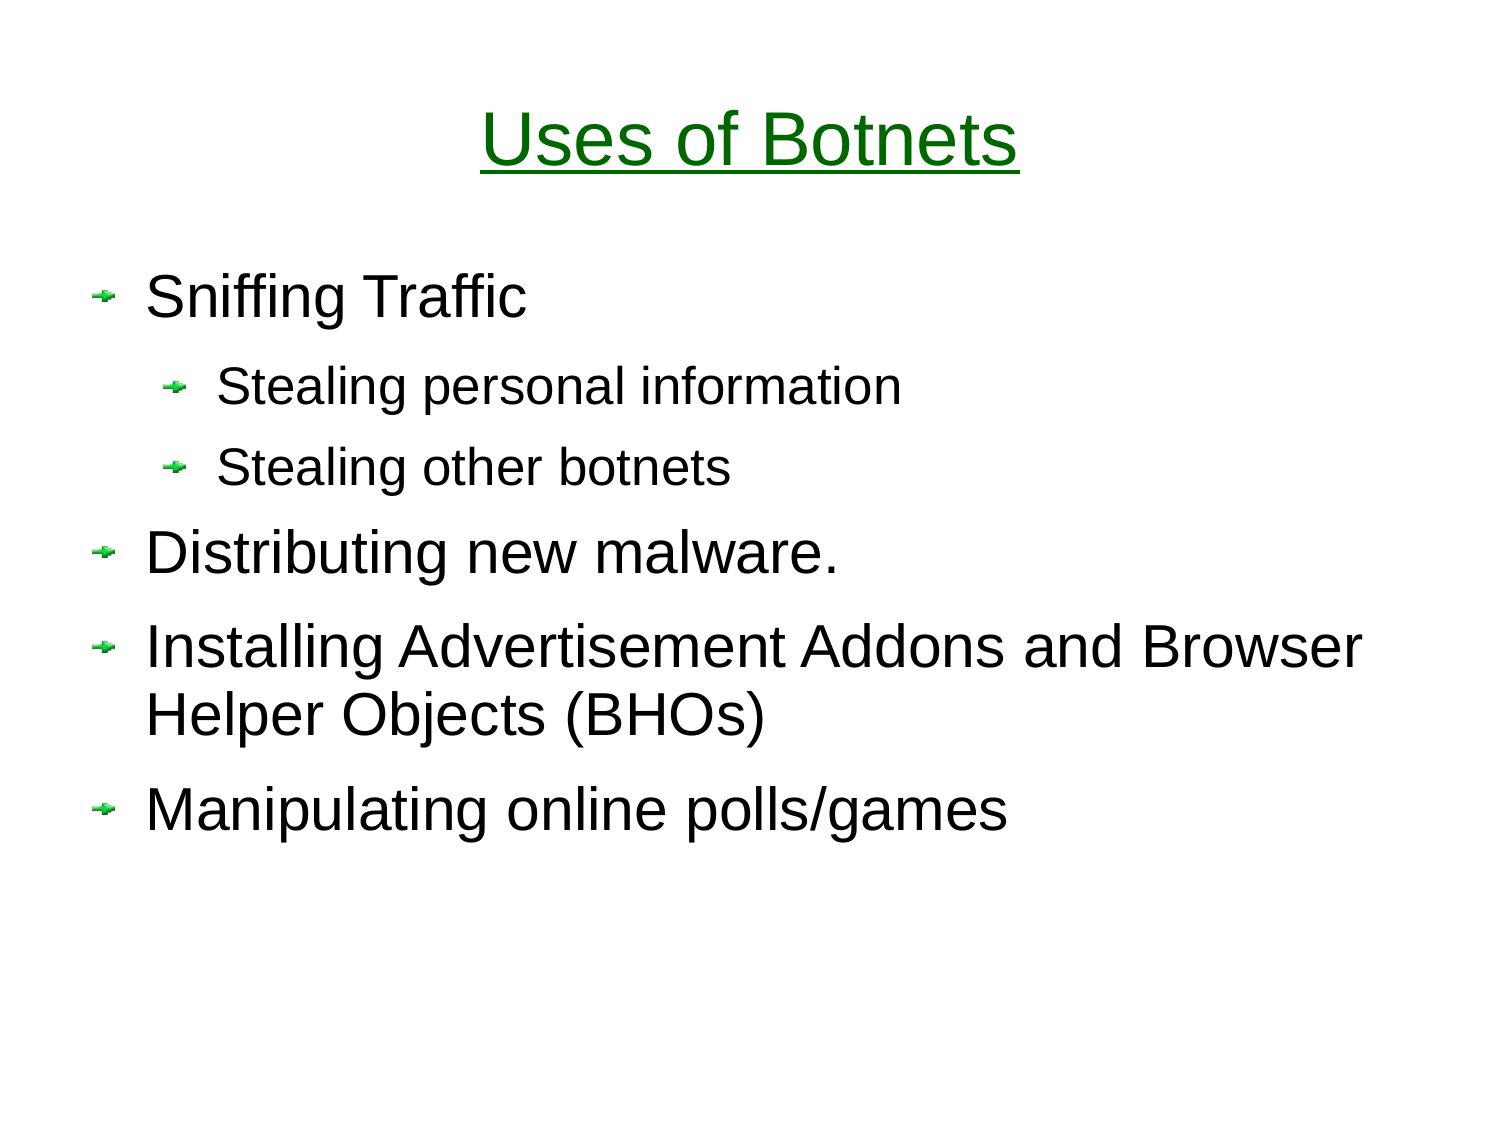

# Uses of Botnets
Sniffing Traffic
Stealing personal information
Stealing other botnets
Distributing new malware.
Installing Advertisement Addons and Browser Helper Objects (BHOs)
Manipulating online polls/games